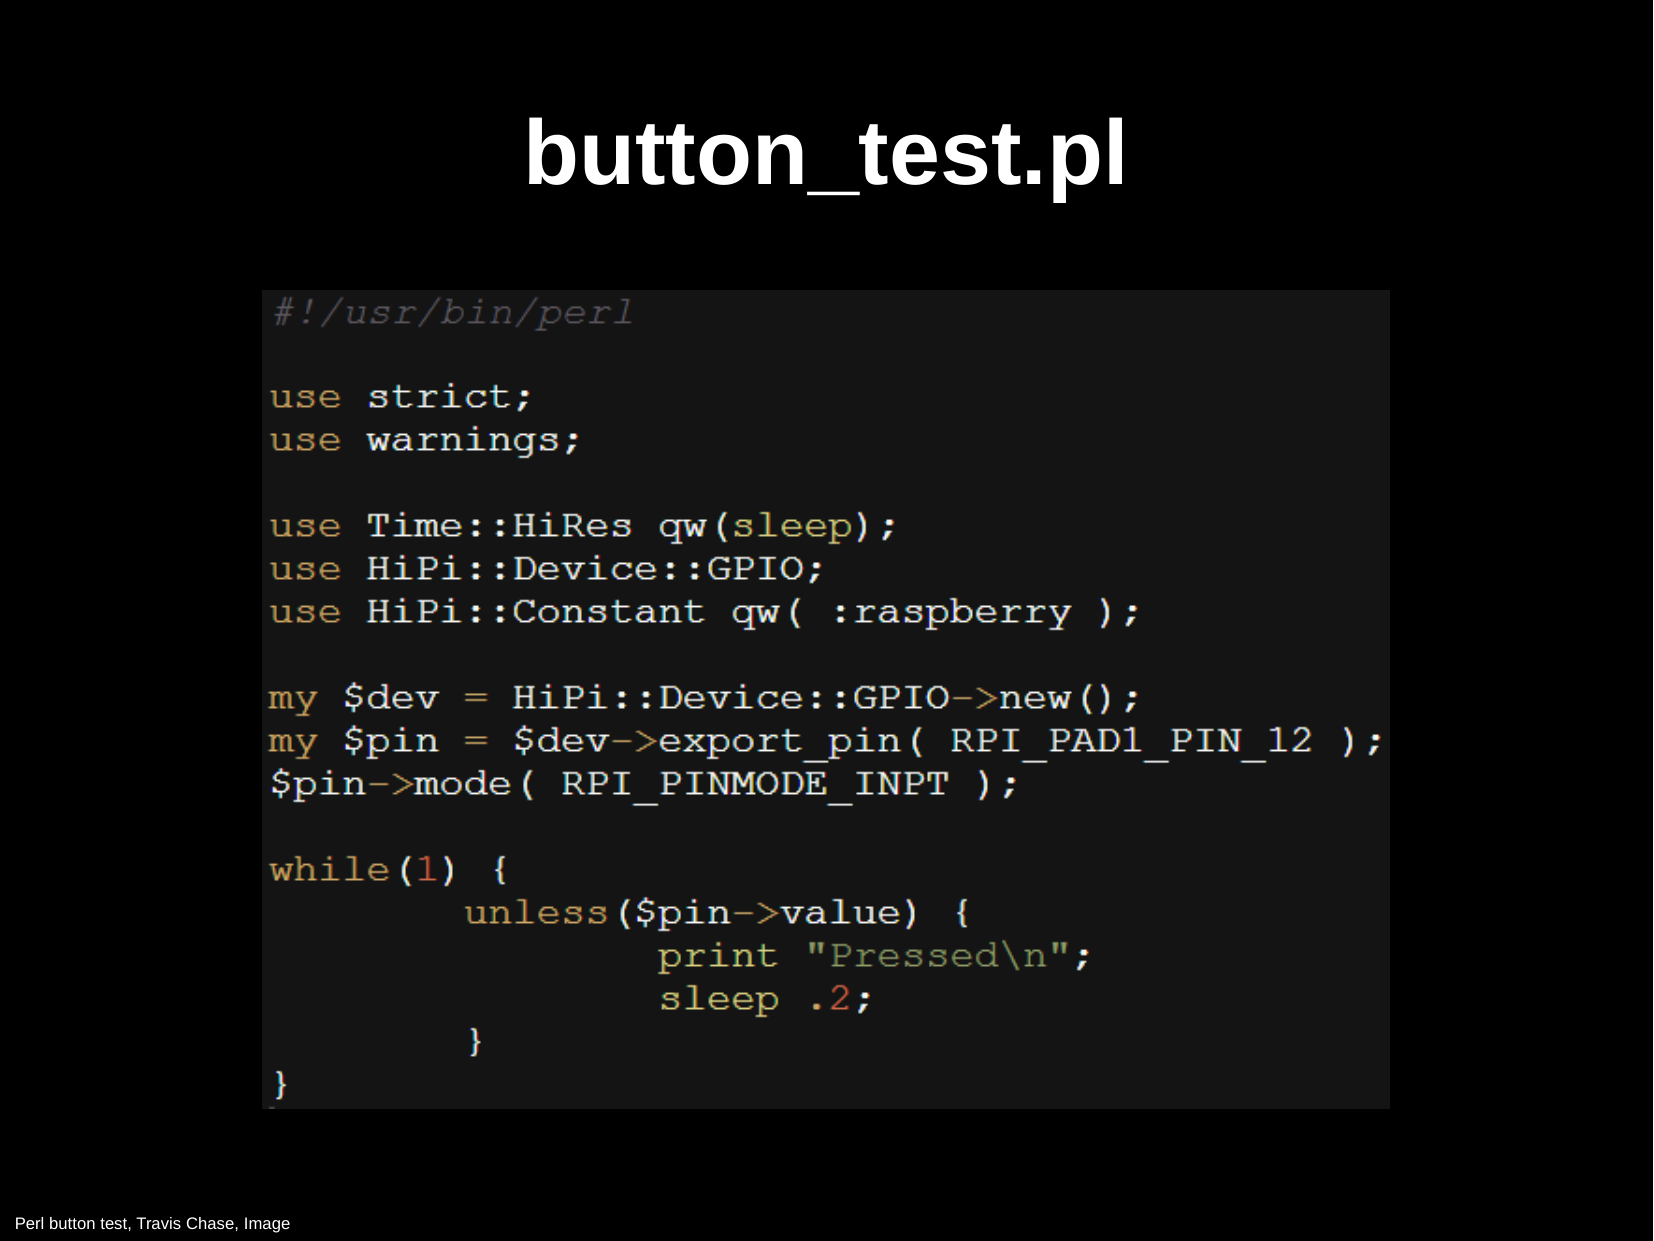

# button_test.pl
Perl button test, Travis Chase, Image